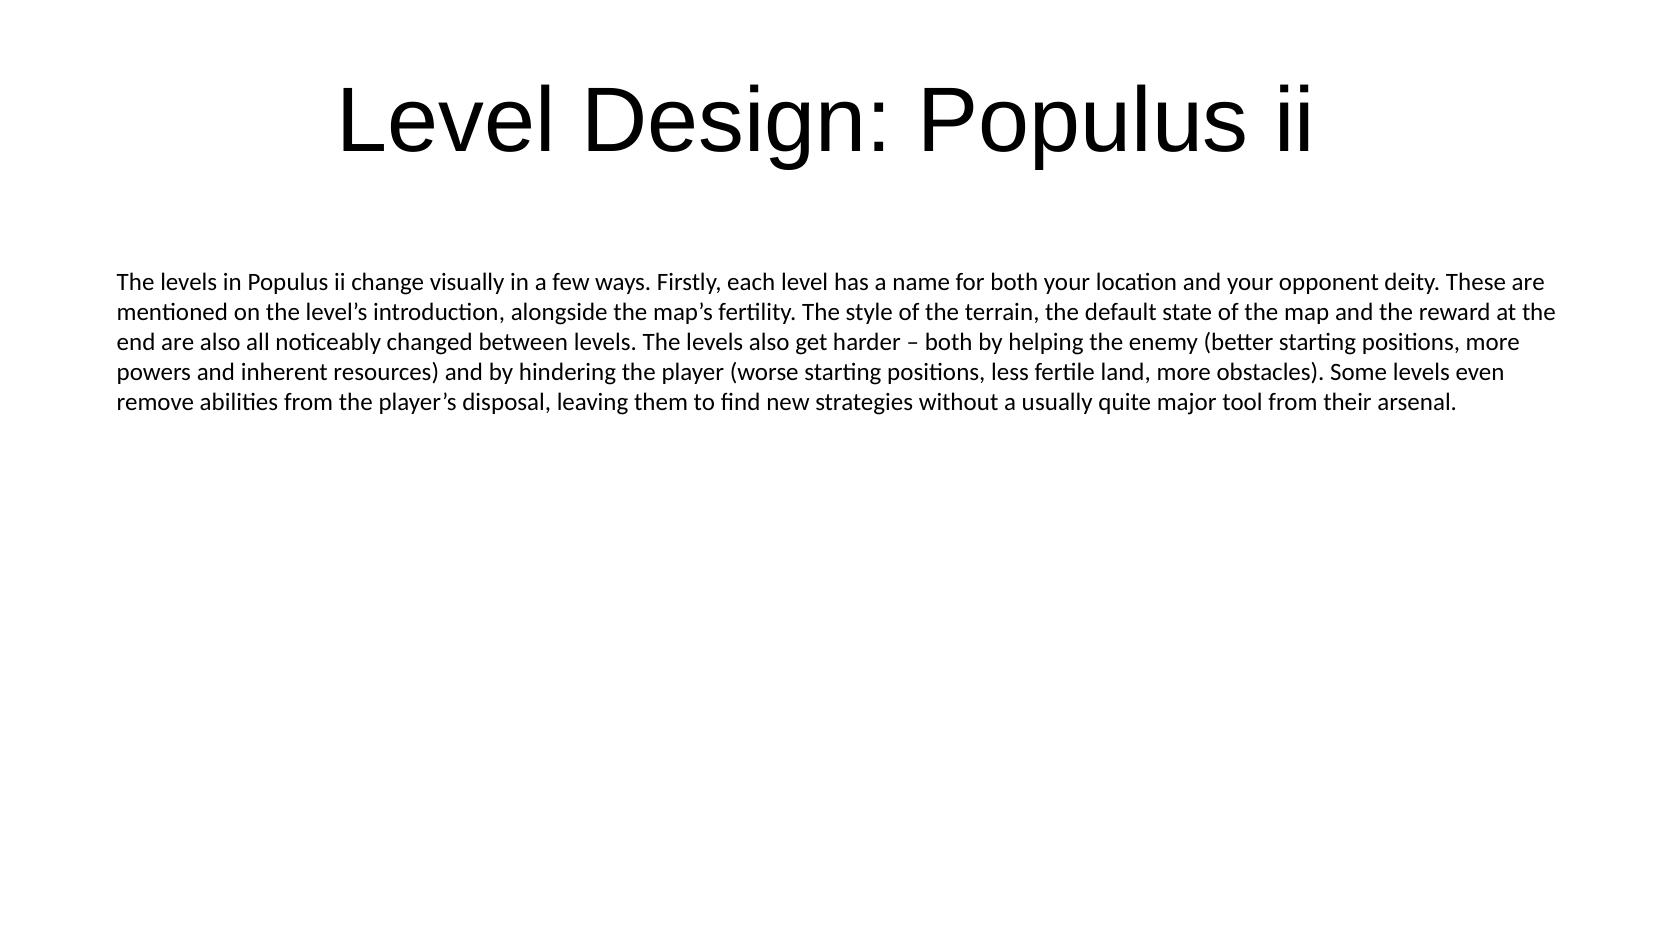

# Level Design: Populus ii
The levels in Populus ii change visually in a few ways. Firstly, each level has a name for both your location and your opponent deity. These are mentioned on the level’s introduction, alongside the map’s fertility. The style of the terrain, the default state of the map and the reward at the end are also all noticeably changed between levels. The levels also get harder – both by helping the enemy (better starting positions, more powers and inherent resources) and by hindering the player (worse starting positions, less fertile land, more obstacles). Some levels even remove abilities from the player’s disposal, leaving them to find new strategies without a usually quite major tool from their arsenal.